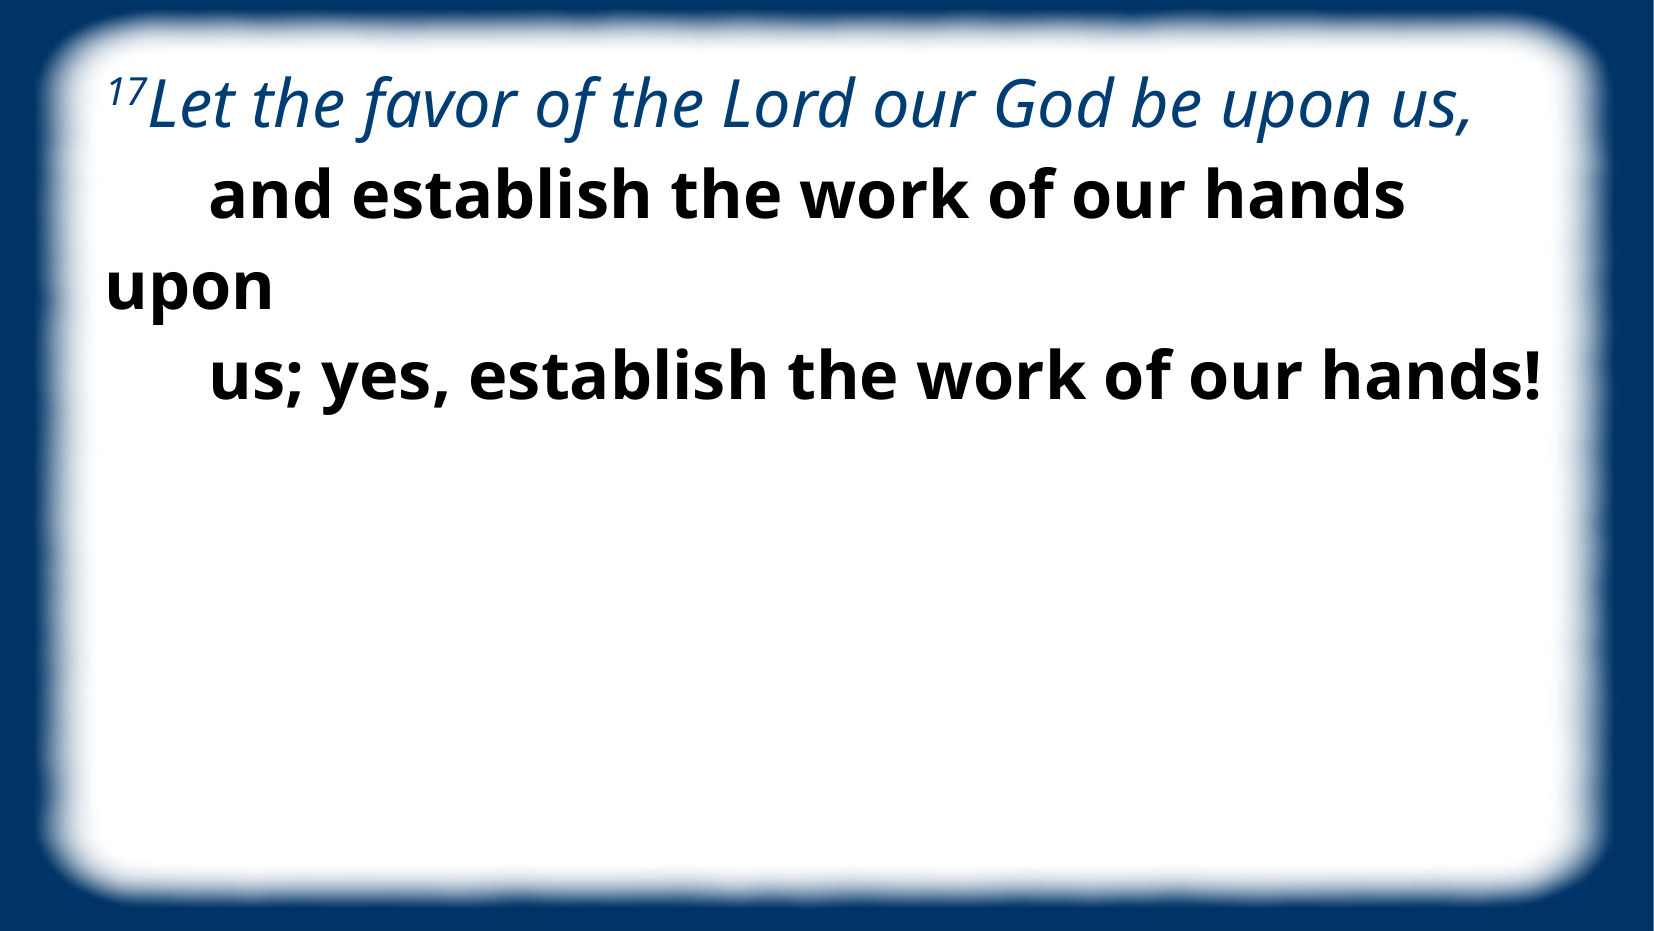

17Let the favor of the Lord our God be upon us,
 and establish the work of our hands upon
 us; yes, establish the work of our hands!